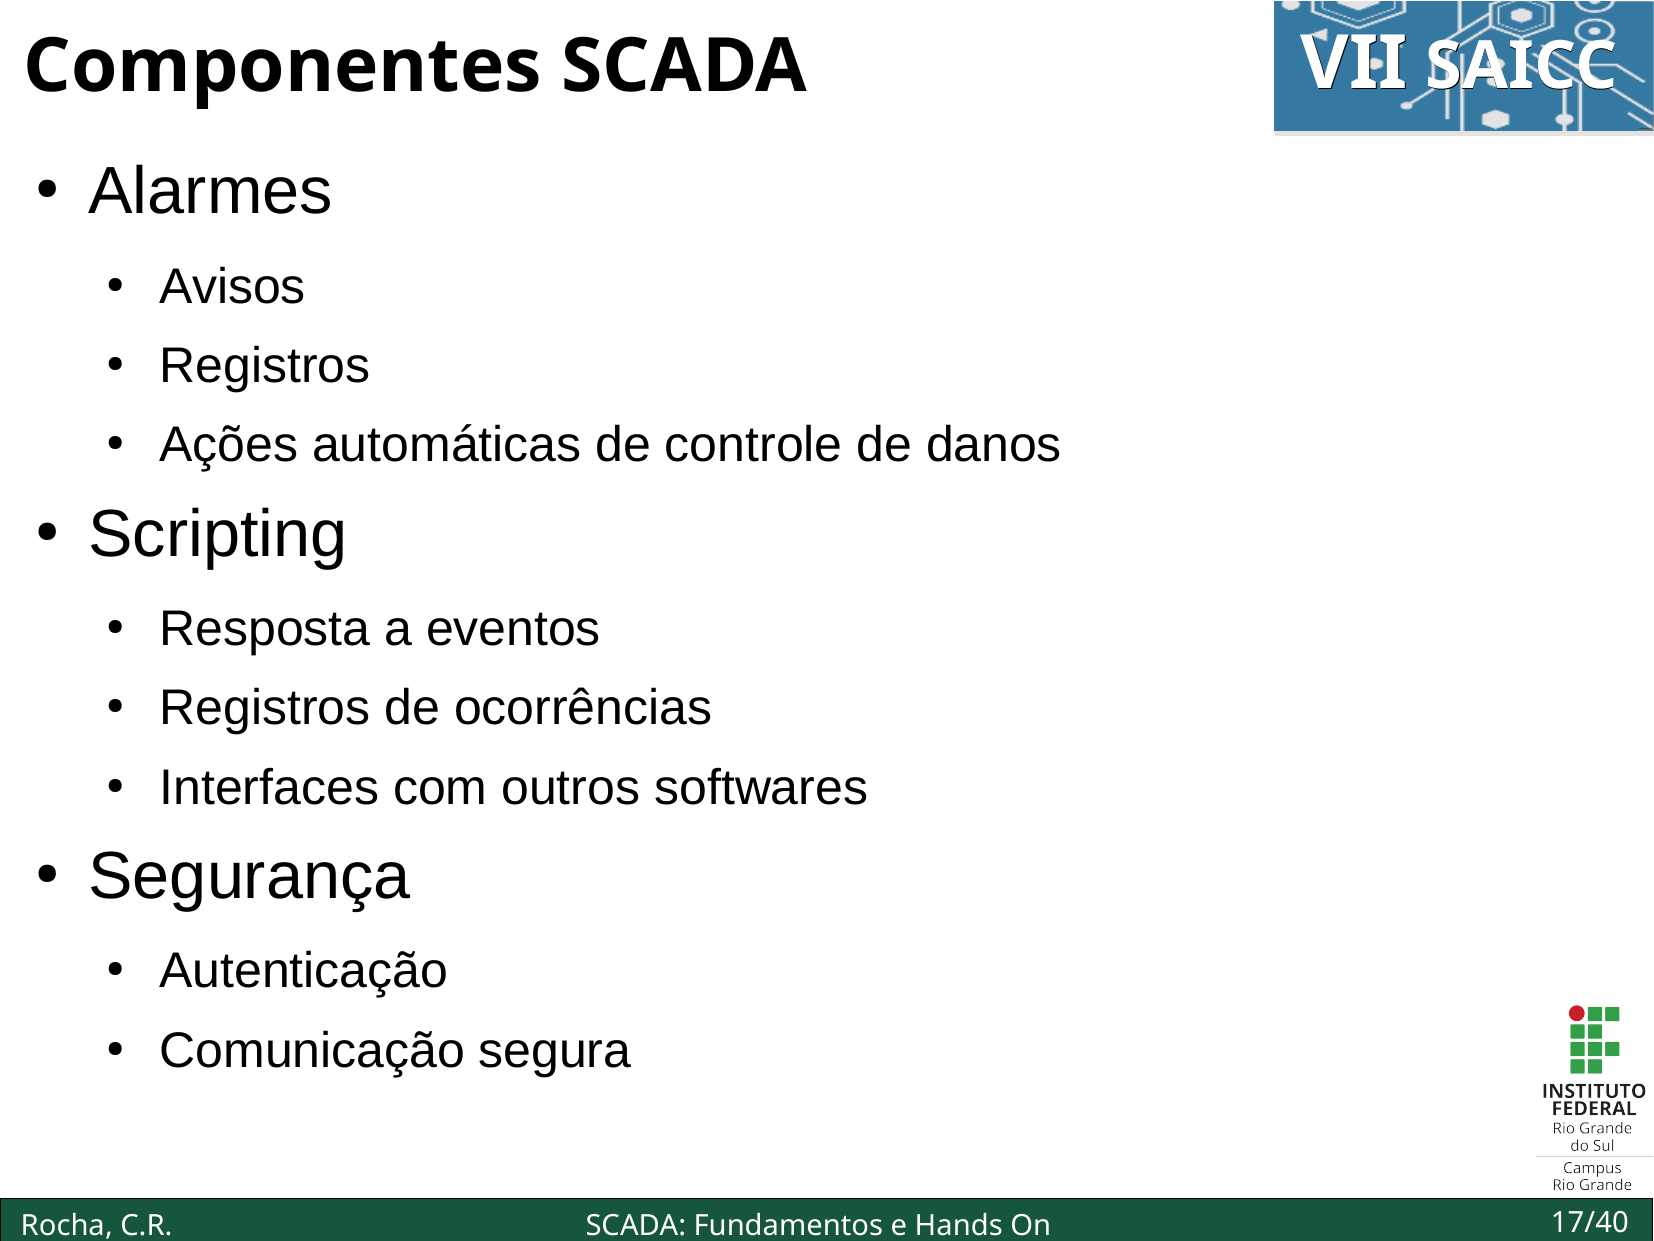

# Componentes SCADA
Alarmes
Avisos
Registros
Ações automáticas de controle de danos
Scripting
Resposta a eventos
Registros de ocorrências
Interfaces com outros softwares
Segurança
Autenticação
Comunicação segura